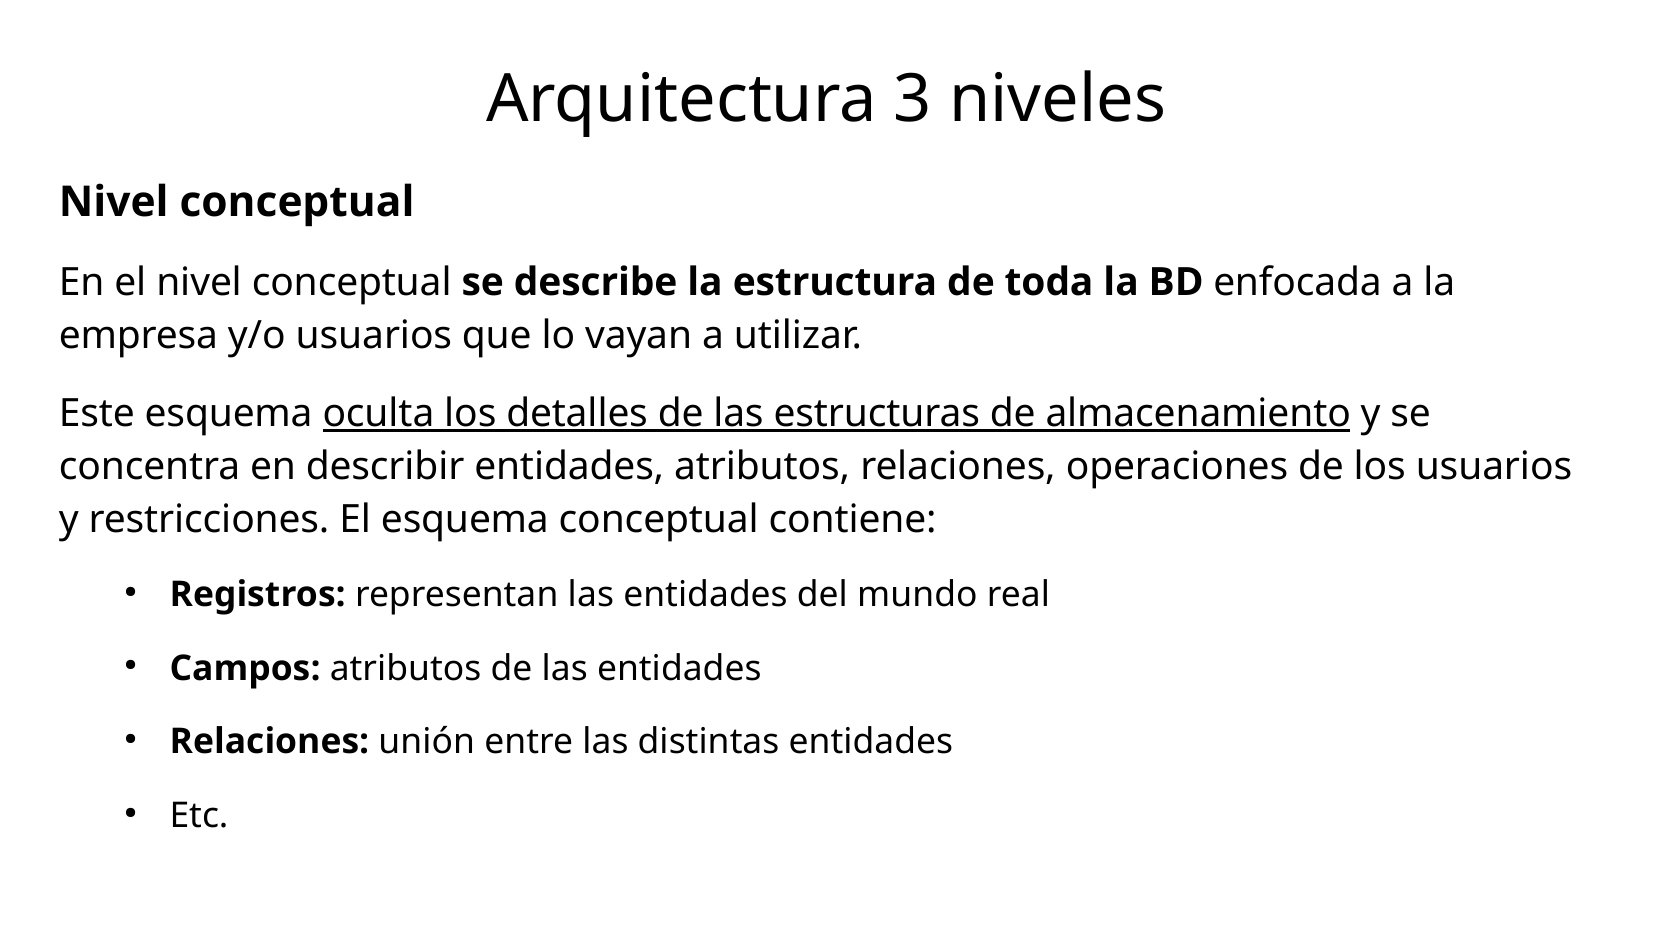

# Arquitectura 3 niveles
Nivel conceptual
En el nivel conceptual se describe la estructura de toda la BD enfocada a la empresa y/o usuarios que lo vayan a utilizar.
Este esquema oculta los detalles de las estructuras de almacenamiento y se concentra en describir entidades, atributos, relaciones, operaciones de los usuarios y restricciones. El esquema conceptual contiene:
Registros: representan las entidades del mundo real
Campos: atributos de las entidades
Relaciones: unión entre las distintas entidades
Etc.